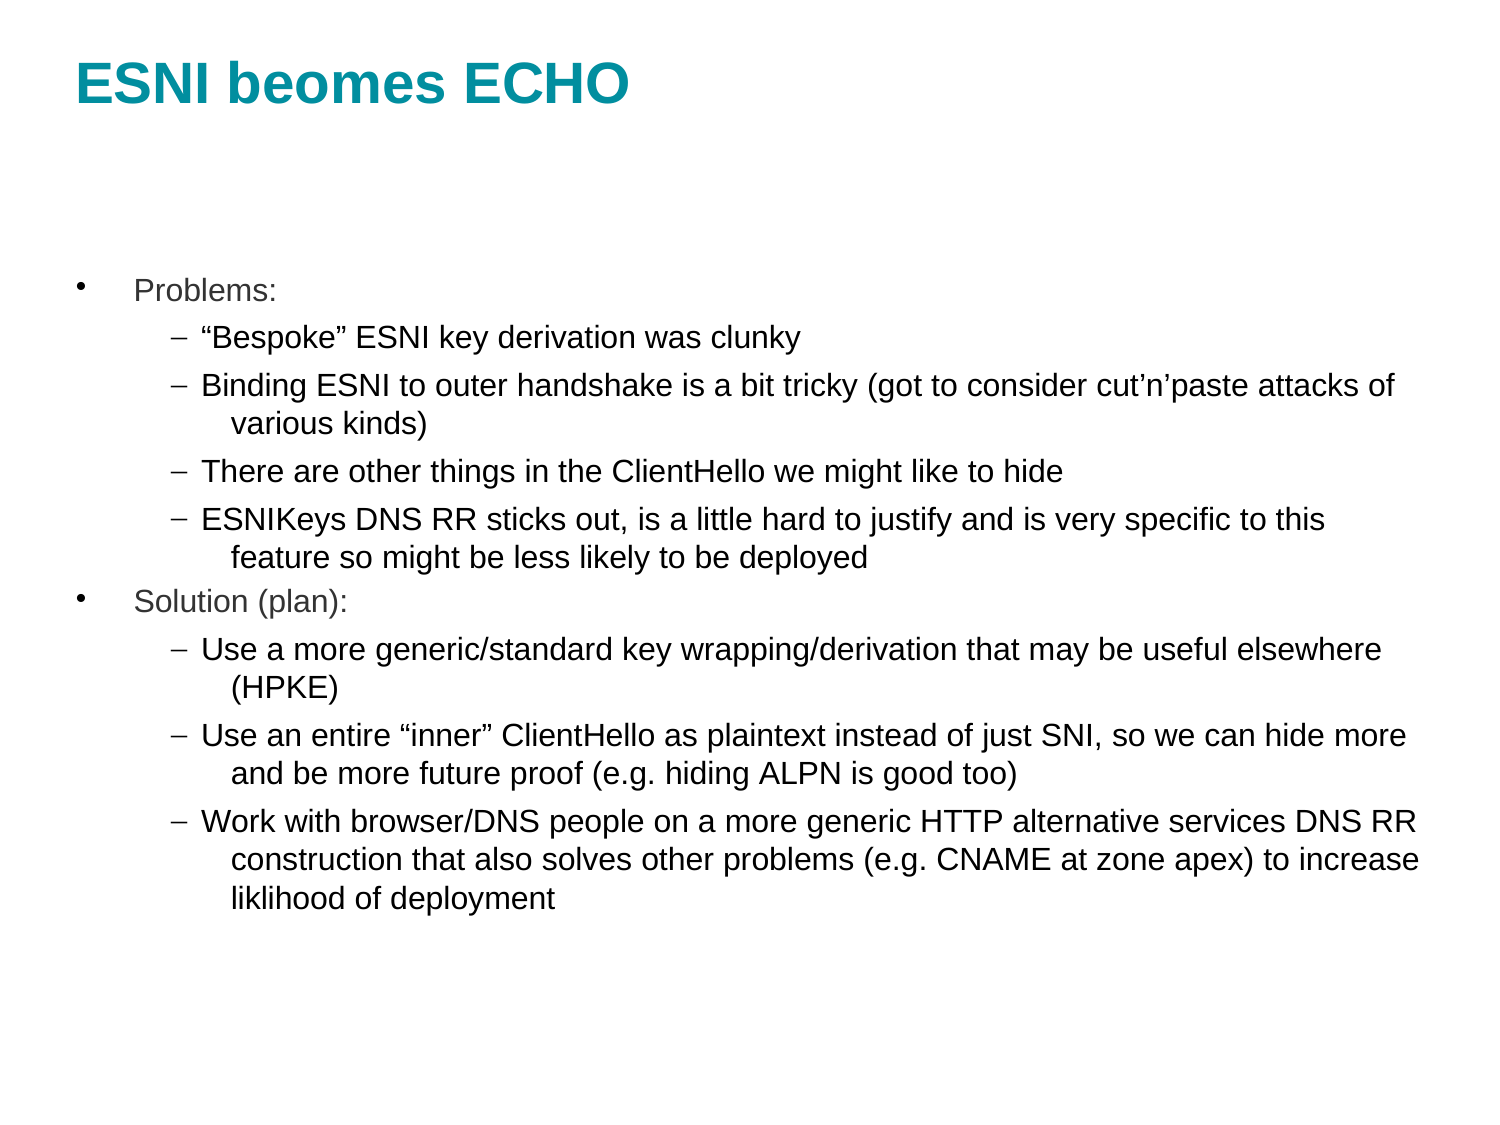

# ESNI beomes ECHO
Problems:
“Bespoke” ESNI key derivation was clunky
Binding ESNI to outer handshake is a bit tricky (got to consider cut’n’paste attacks of various kinds)
There are other things in the ClientHello we might like to hide
ESNIKeys DNS RR sticks out, is a little hard to justify and is very specific to this feature so might be less likely to be deployed
Solution (plan):
Use a more generic/standard key wrapping/derivation that may be useful elsewhere (HPKE)
Use an entire “inner” ClientHello as plaintext instead of just SNI, so we can hide more and be more future proof (e.g. hiding ALPN is good too)
Work with browser/DNS people on a more generic HTTP alternative services DNS RR construction that also solves other problems (e.g. CNAME at zone apex) to increase liklihood of deployment